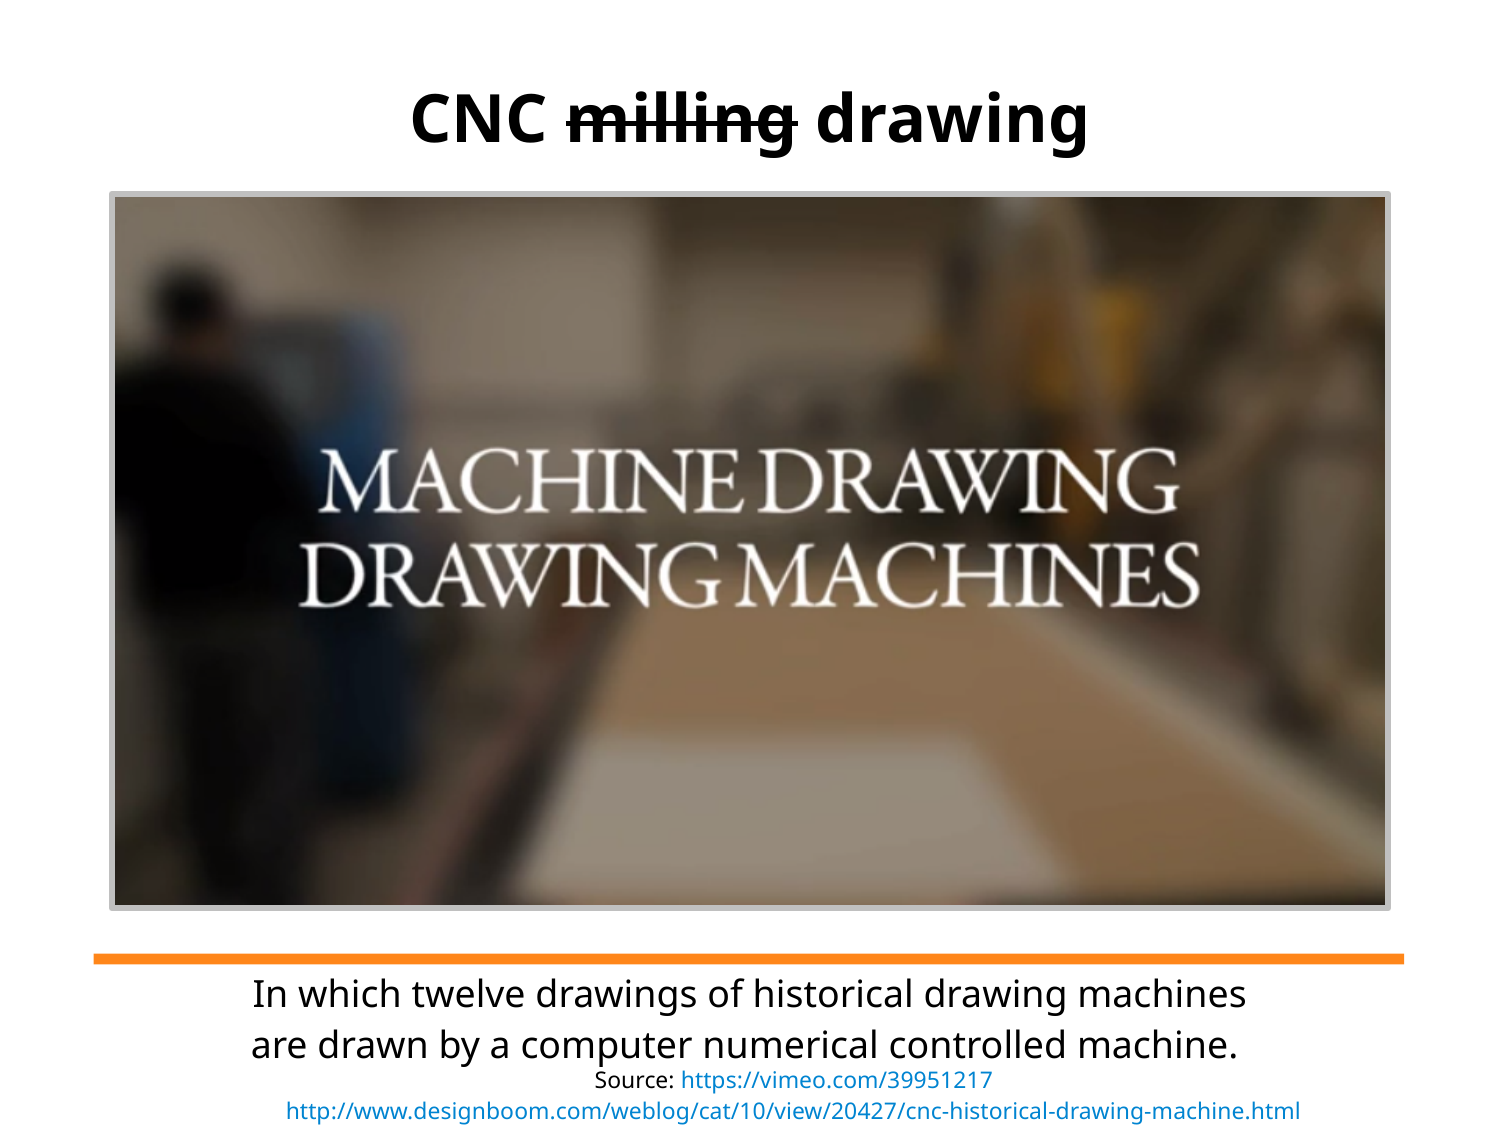

# CNC milling drawing
In which twelve drawings of historical drawing machines are drawn by a computer numerical controlled machine.
Source: https://vimeo.com/39951217
http://www.designboom.com/weblog/cat/10/view/20427/cnc-historical-drawing-machine.html